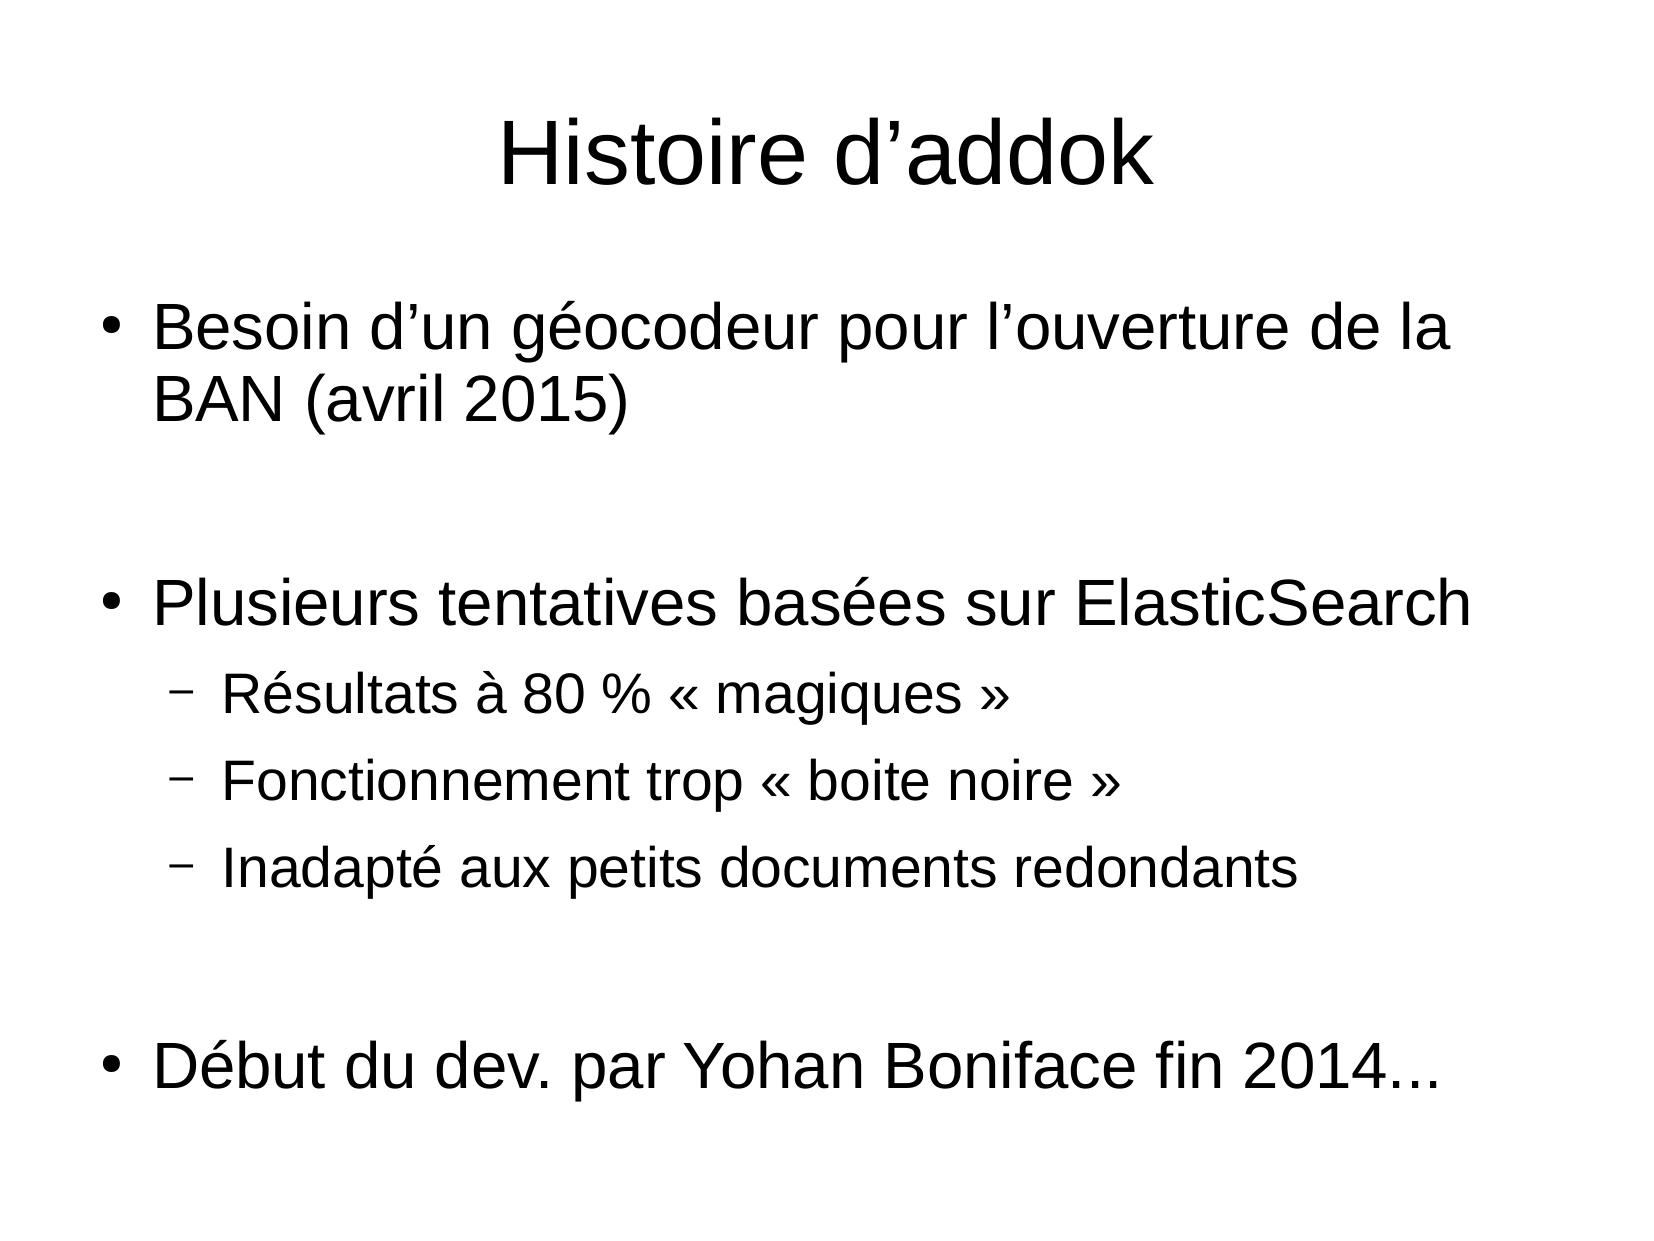

# Histoire d’addok
Besoin d’un géocodeur pour l’ouverture de la BAN (avril 2015)
Plusieurs tentatives basées sur ElasticSearch
Résultats à 80 % « magiques »
Fonctionnement trop « boite noire »
Inadapté aux petits documents redondants
Début du dev. par Yohan Boniface fin 2014...